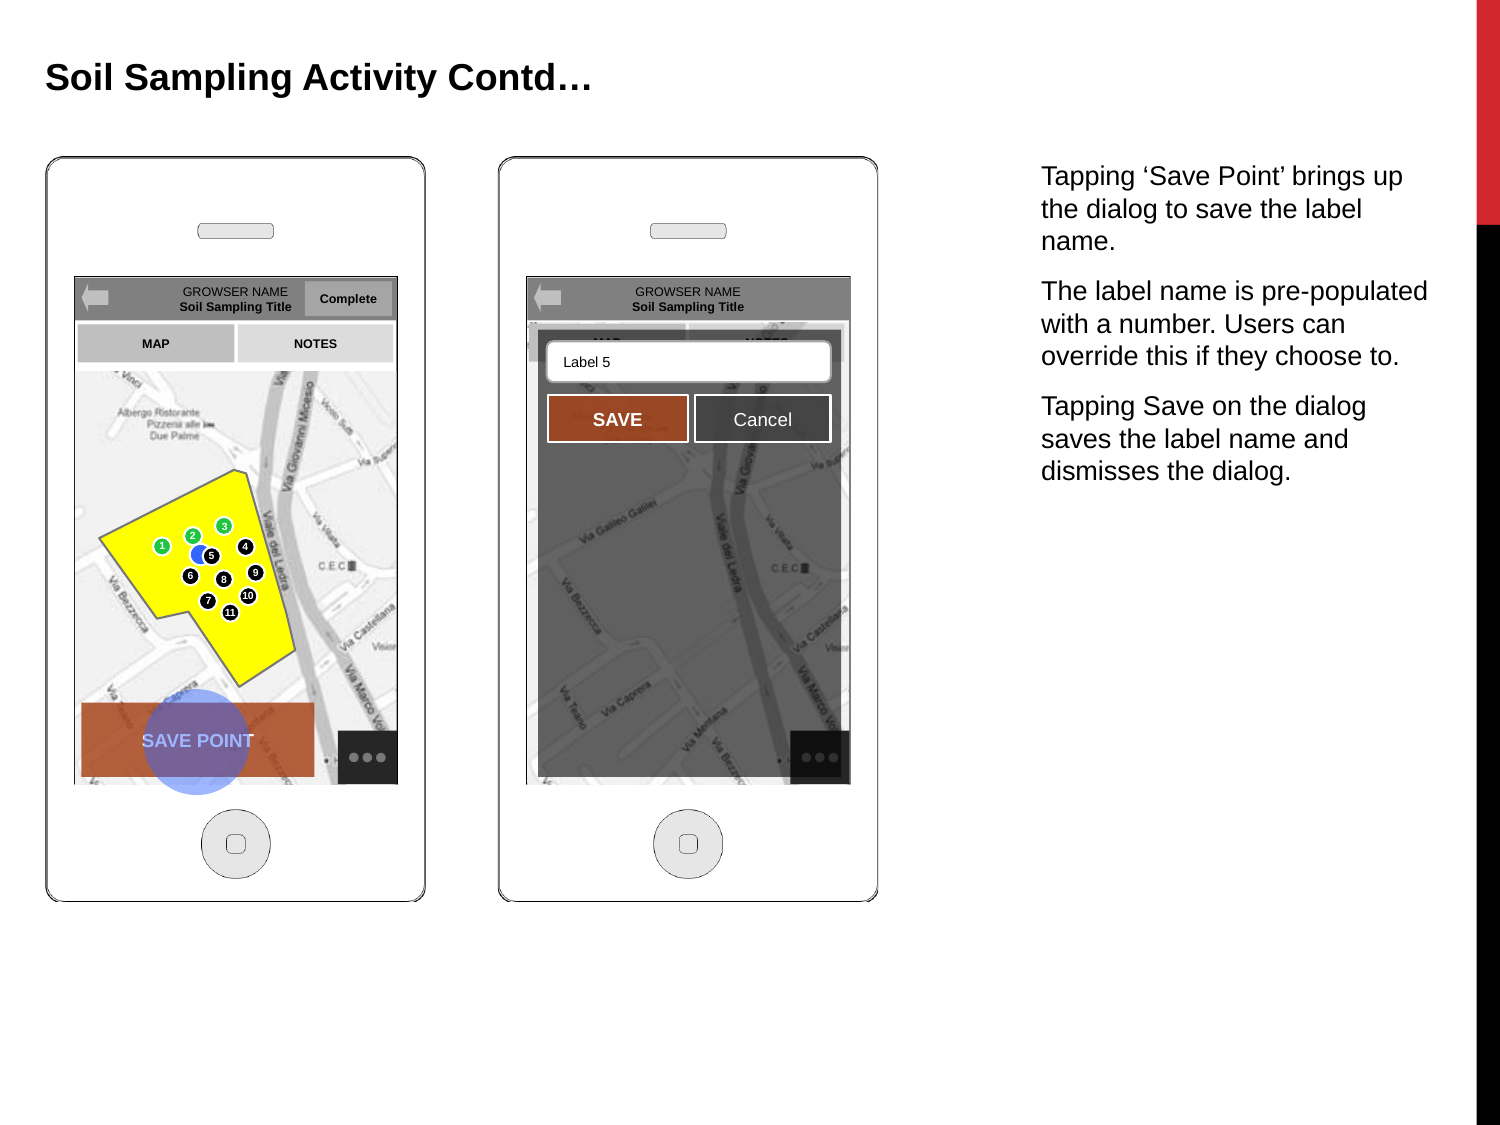

Soil Sampling Activity Contd…
Tapping ‘Save Point’ brings up the dialog to save the label name.
The label name is pre-populated with a number. Users can override this if they choose to.
Tapping Save on the dialog saves the label name and dismisses the dialog.
GROWSER NAME
Soil Sampling Title
Complete
SAVE POINT
MAP
NOTES
3
2
1
4
5
9
6
8
10
7
11
GROWSER NAME
Soil Sampling Title
MAP
NOTES
Label 5
SAVE
Cancel